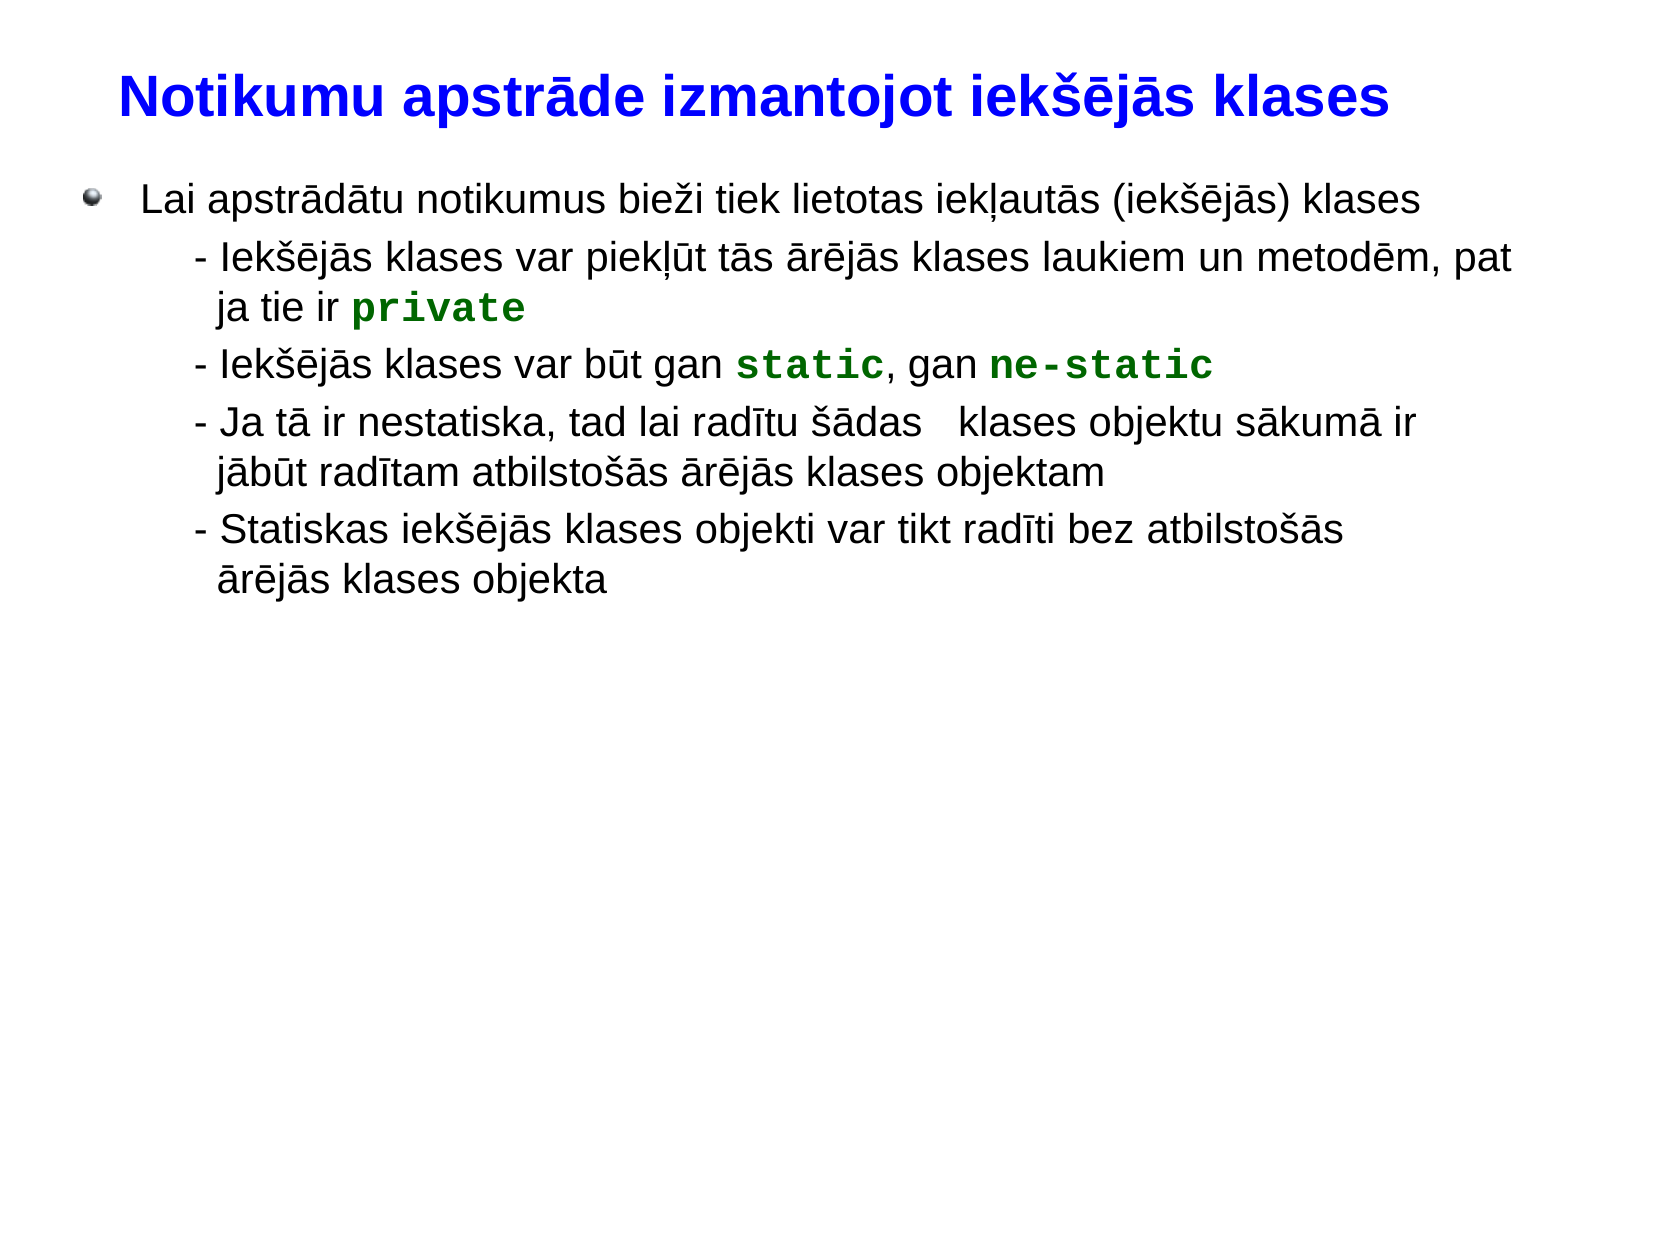

# Notikumu apstrāde izmantojot iekšējās klases
Lai apstrādātu notikumus bieži tiek lietotas iekļautās (iekšējās) klases
- Iekšējās klases var piekļūt tās ārējās klases laukiem un metodēm, pat ja tie ir private
- Iekšējās klases var būt gan static, gan ne-static
- Ja tā ir nestatiska, tad lai radītu šādas klases objektu sākumā ir jābūt radītam atbilstošās ārējās klases objektam
- Statiskas iekšējās klases objekti var tikt radīti bez atbilstošās ārējās klases objekta